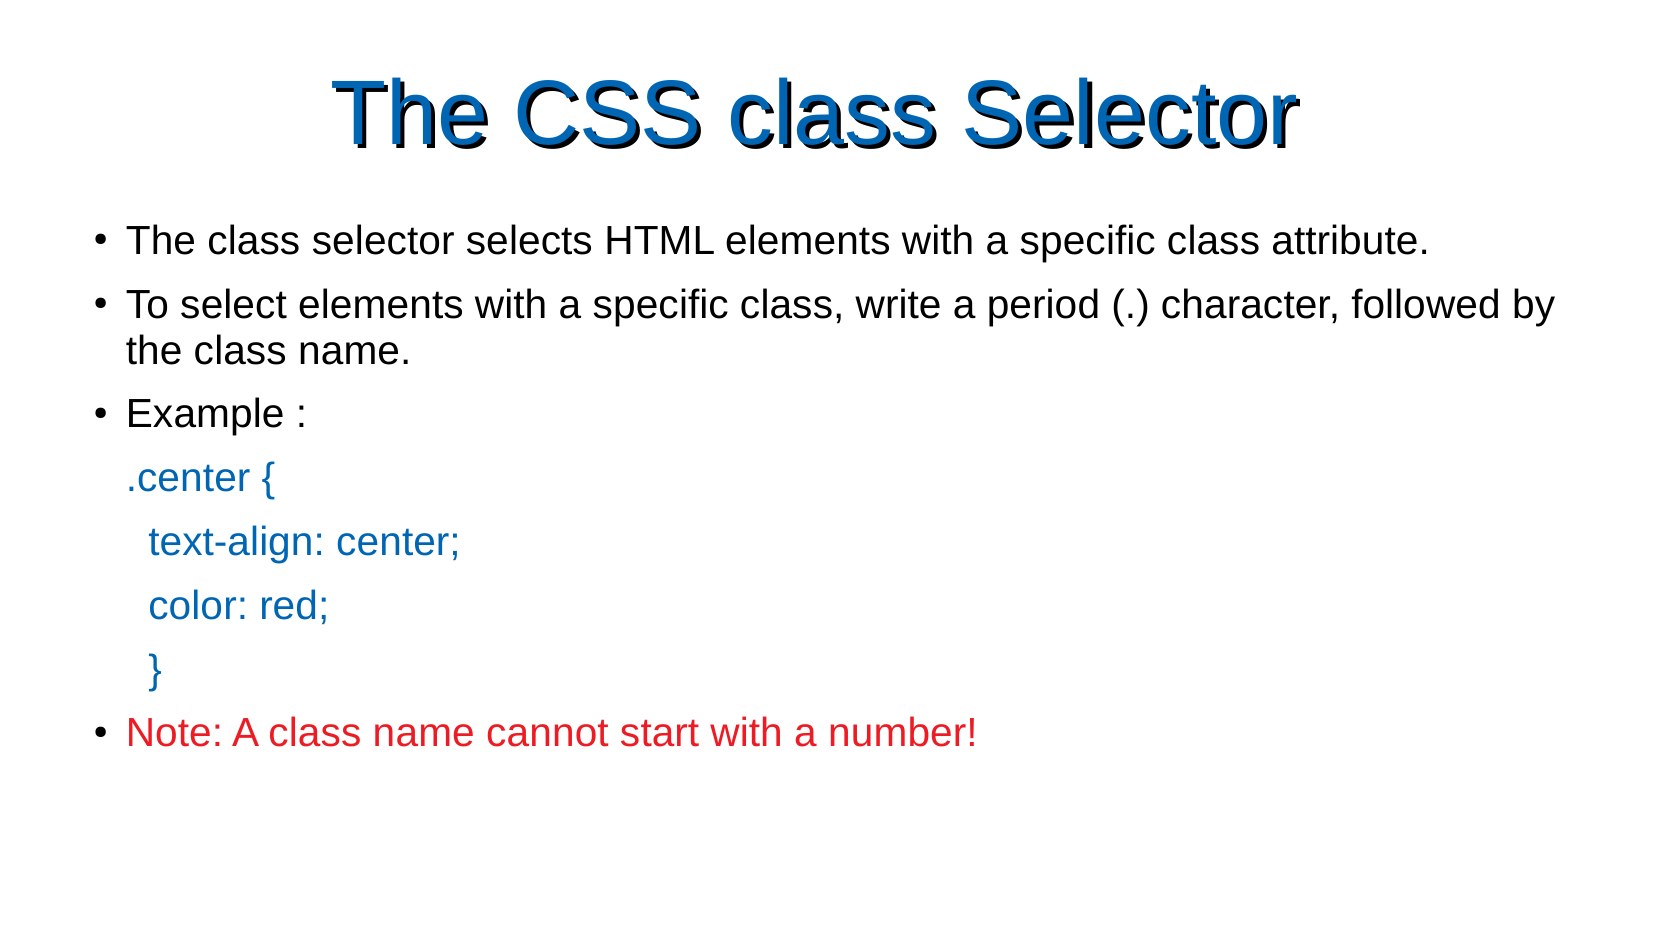

# The CSS class Selector
The class selector selects HTML elements with a specific class attribute.
To select elements with a specific class, write a period (.) character, followed by the class name.
Example :
.center {
 text-align: center;
 color: red;
 }
Note: A class name cannot start with a number!